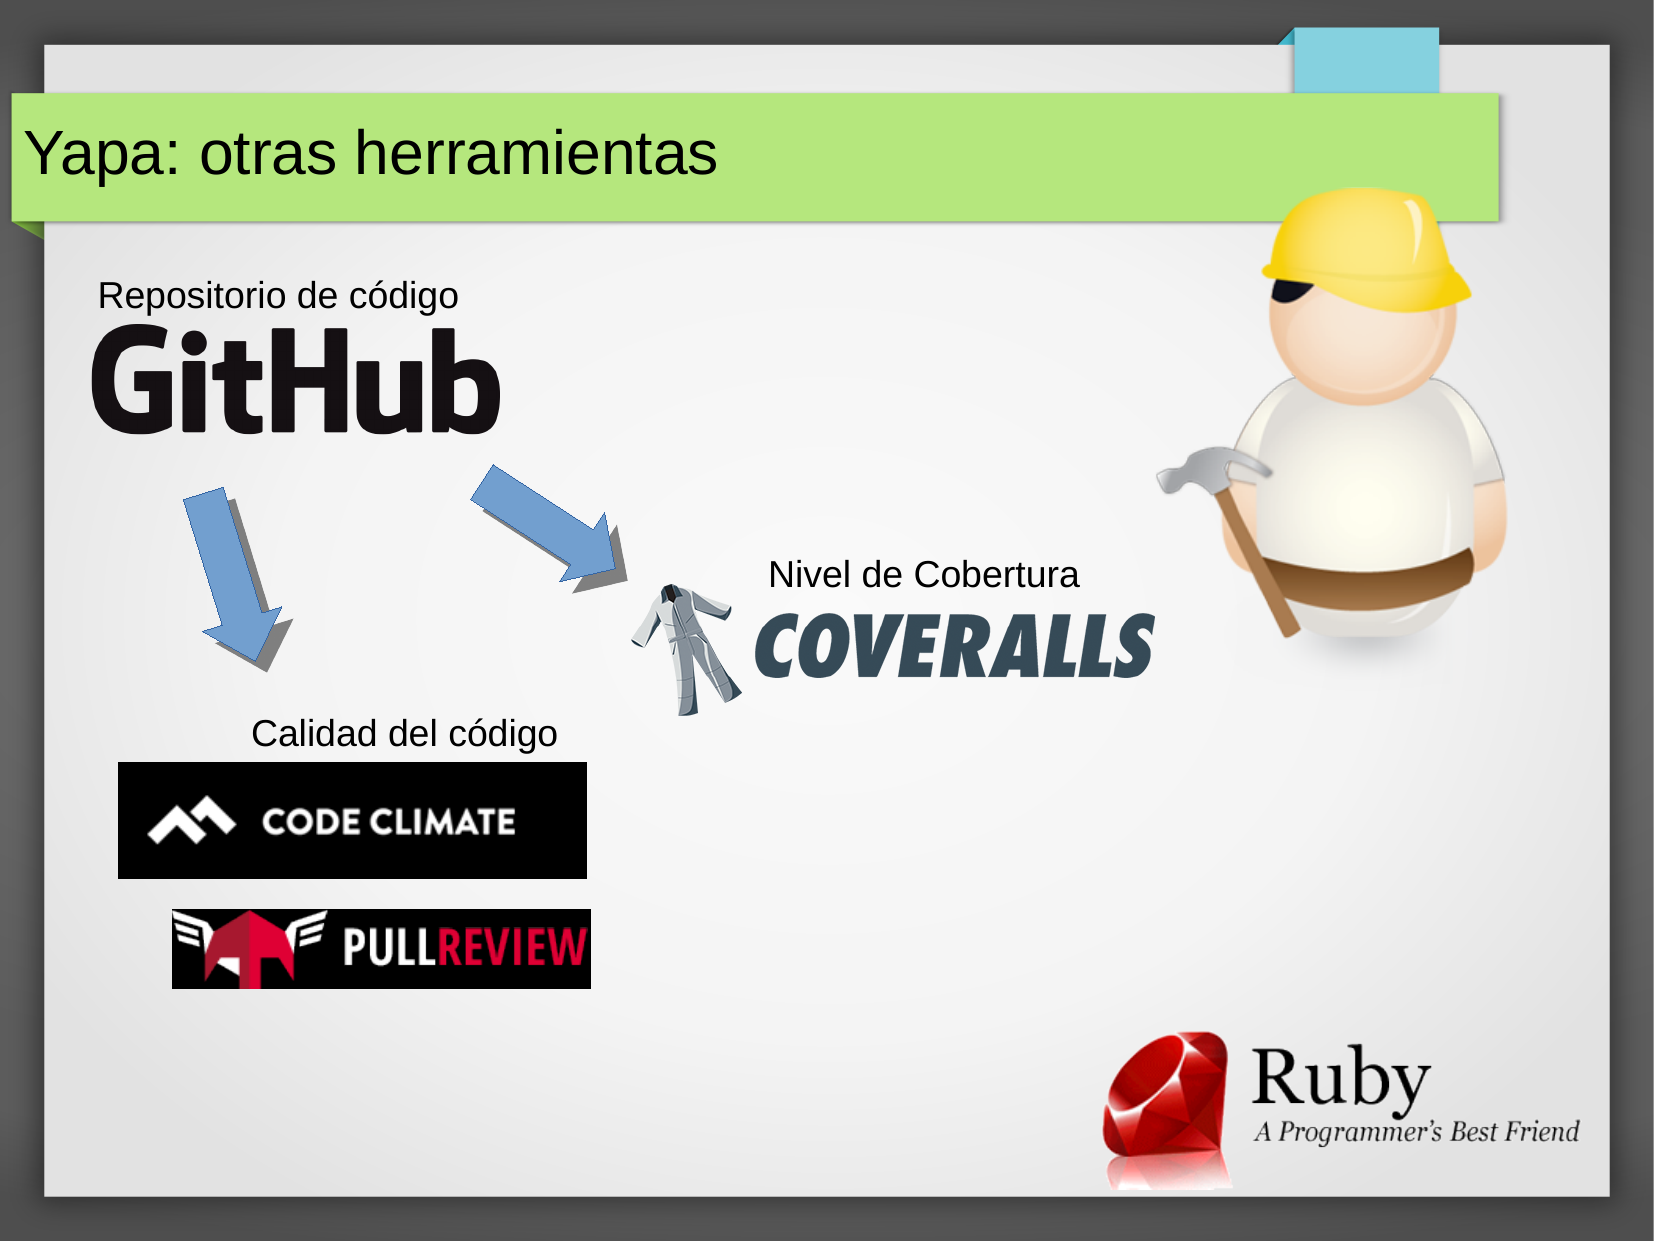

# Yapa: otras herramientas
Con Links
Repositorio de código
Nivel de Cobertura
Calidad del código